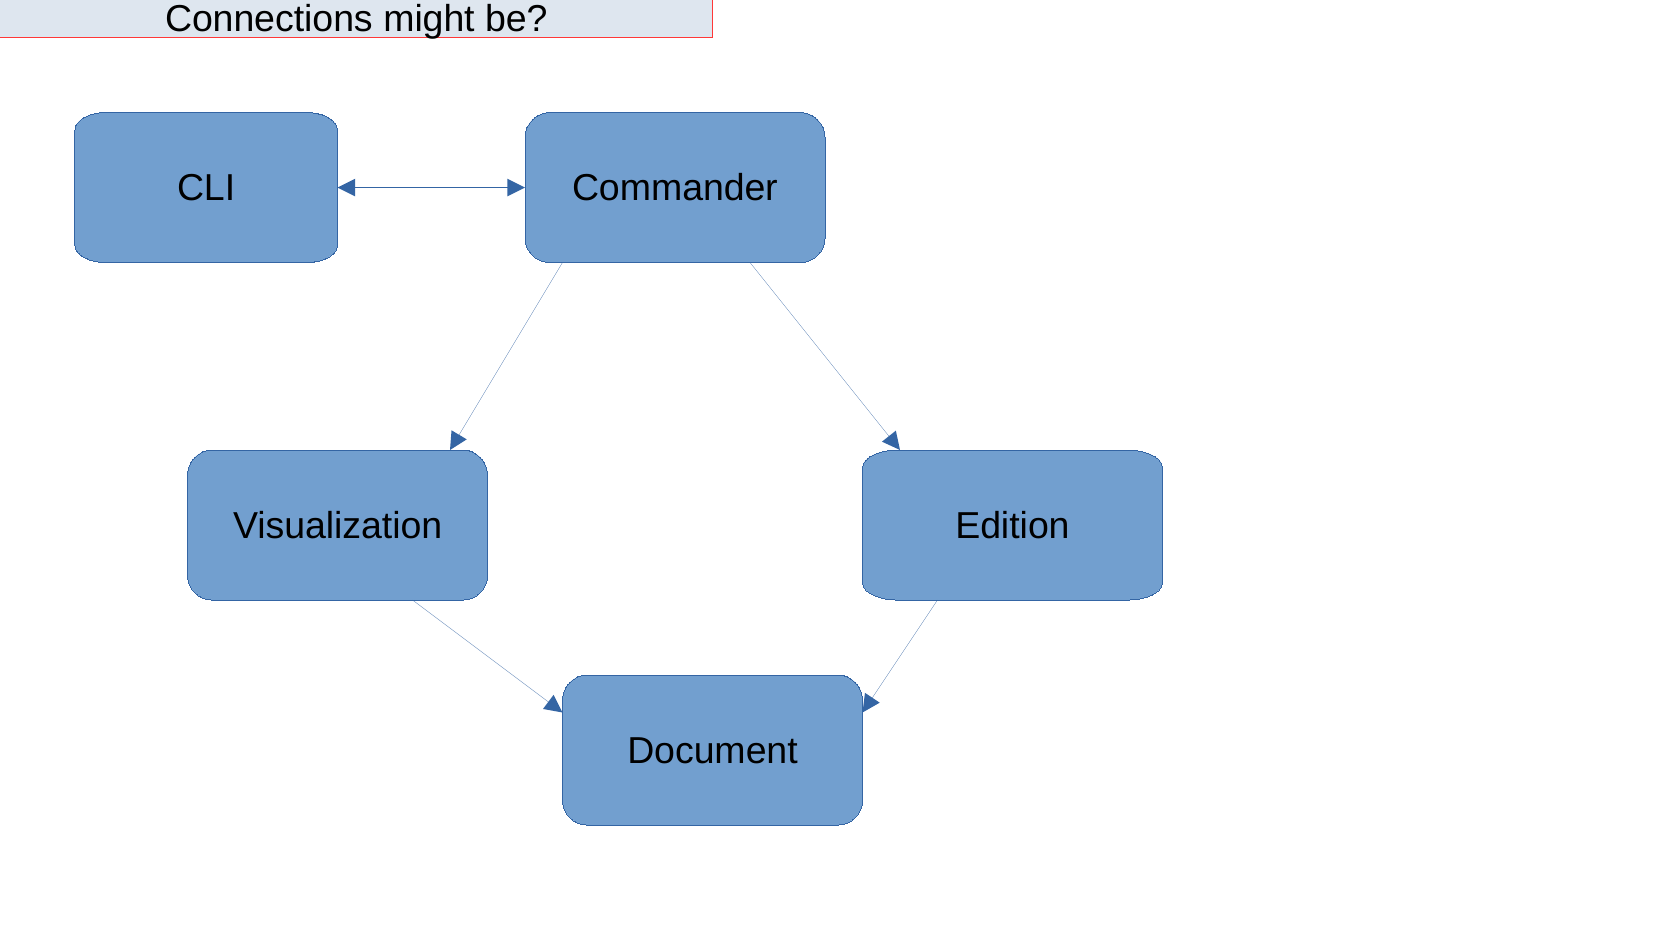

Connections might be?
CLI
Commander
Visualization
Edition
Document